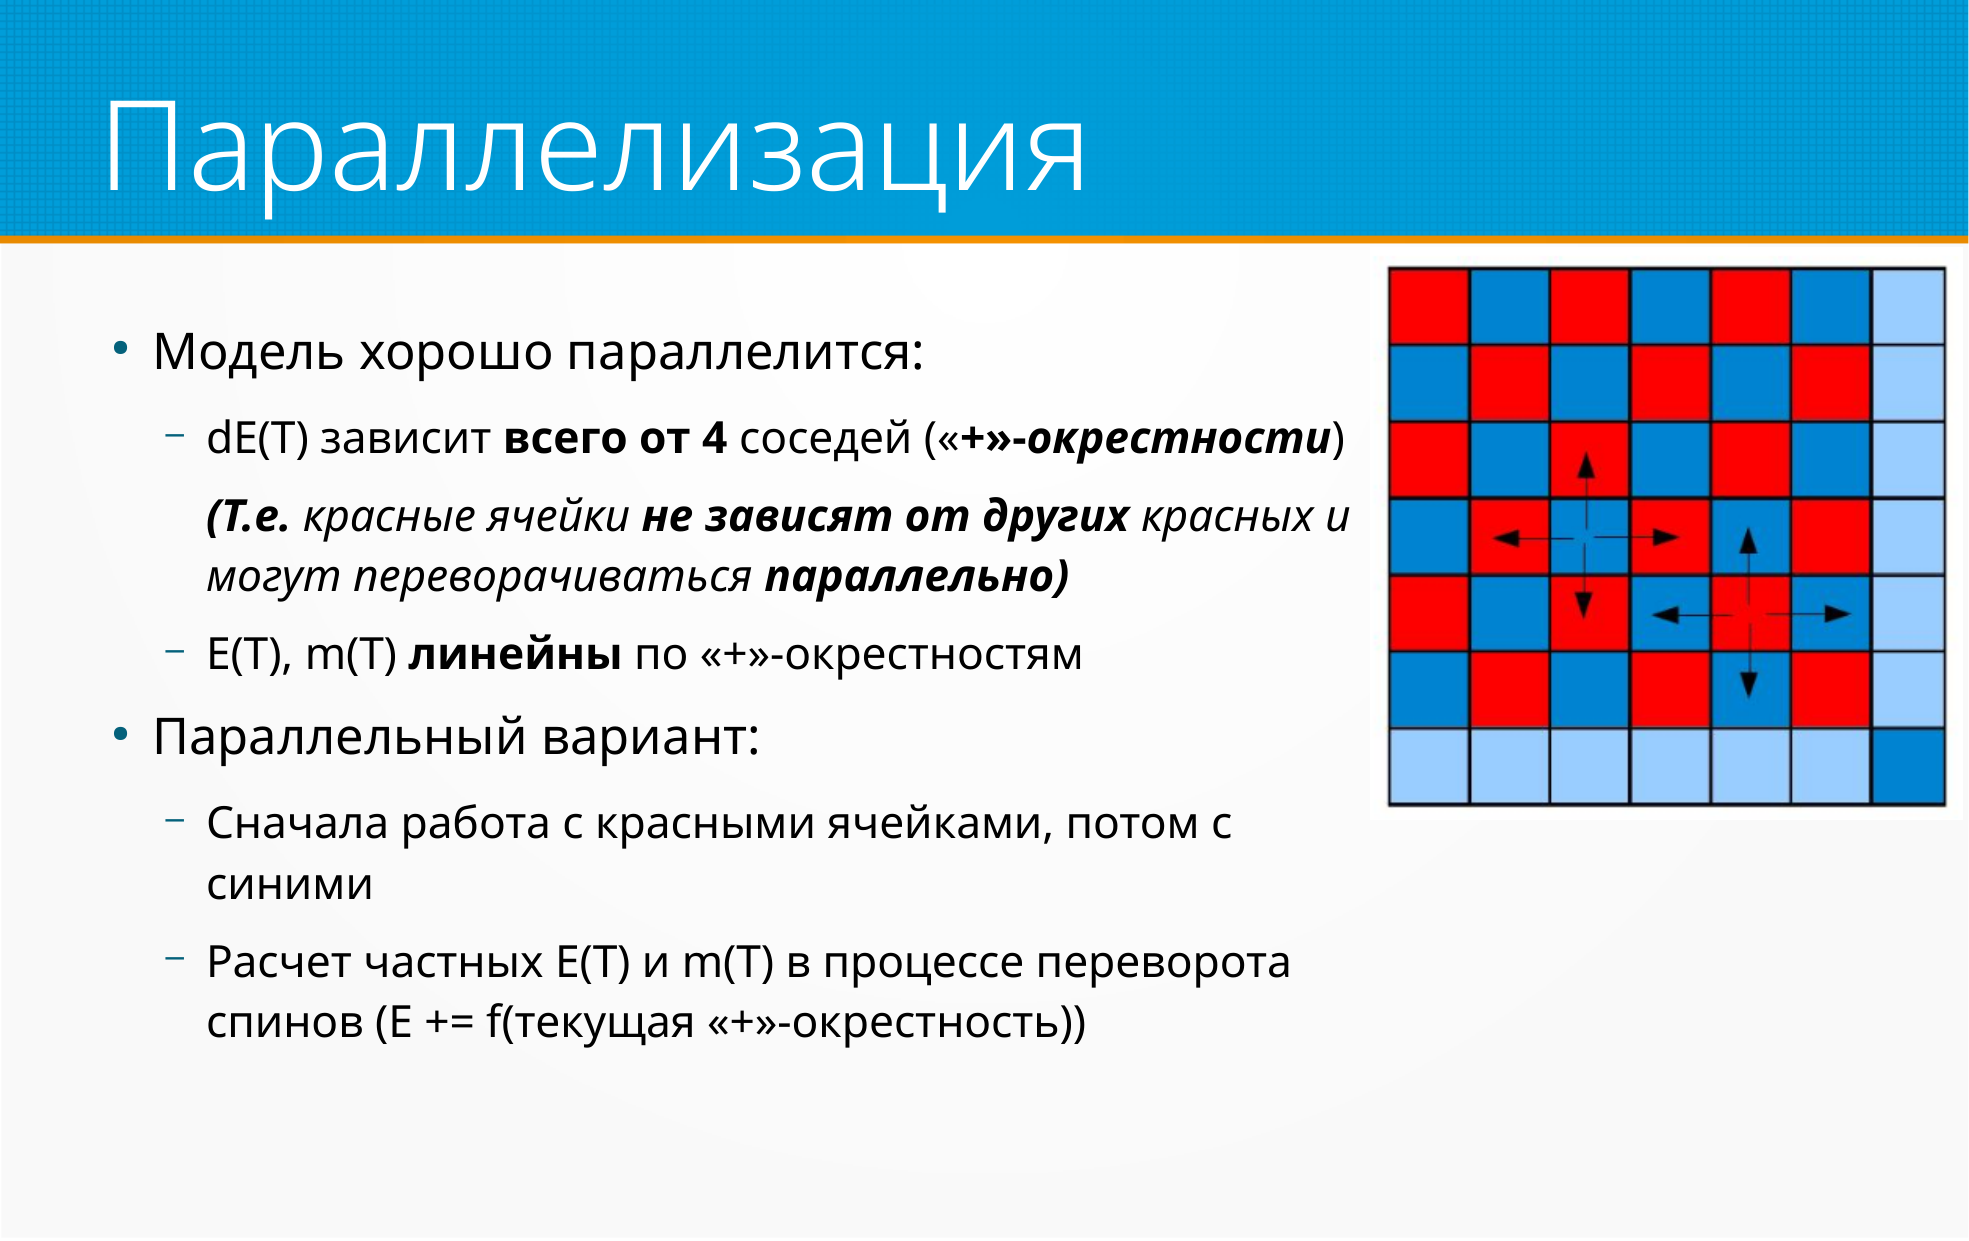

# Параллелизация
Модель хорошо параллелится:
dE(T) зависит всего от 4 соседей («+»-окрестности)
(Т.е. красные ячейки не зависят от других красных и могут переворачиваться параллельно)
E(T), m(T) линейны по «+»-окрестностям
Параллельный вариант:
Сначала работа с красными ячейками, потом с синими
Расчет частных E(T) и m(T) в процессе переворота спинов (E += f(текущая «+»-окрестность))